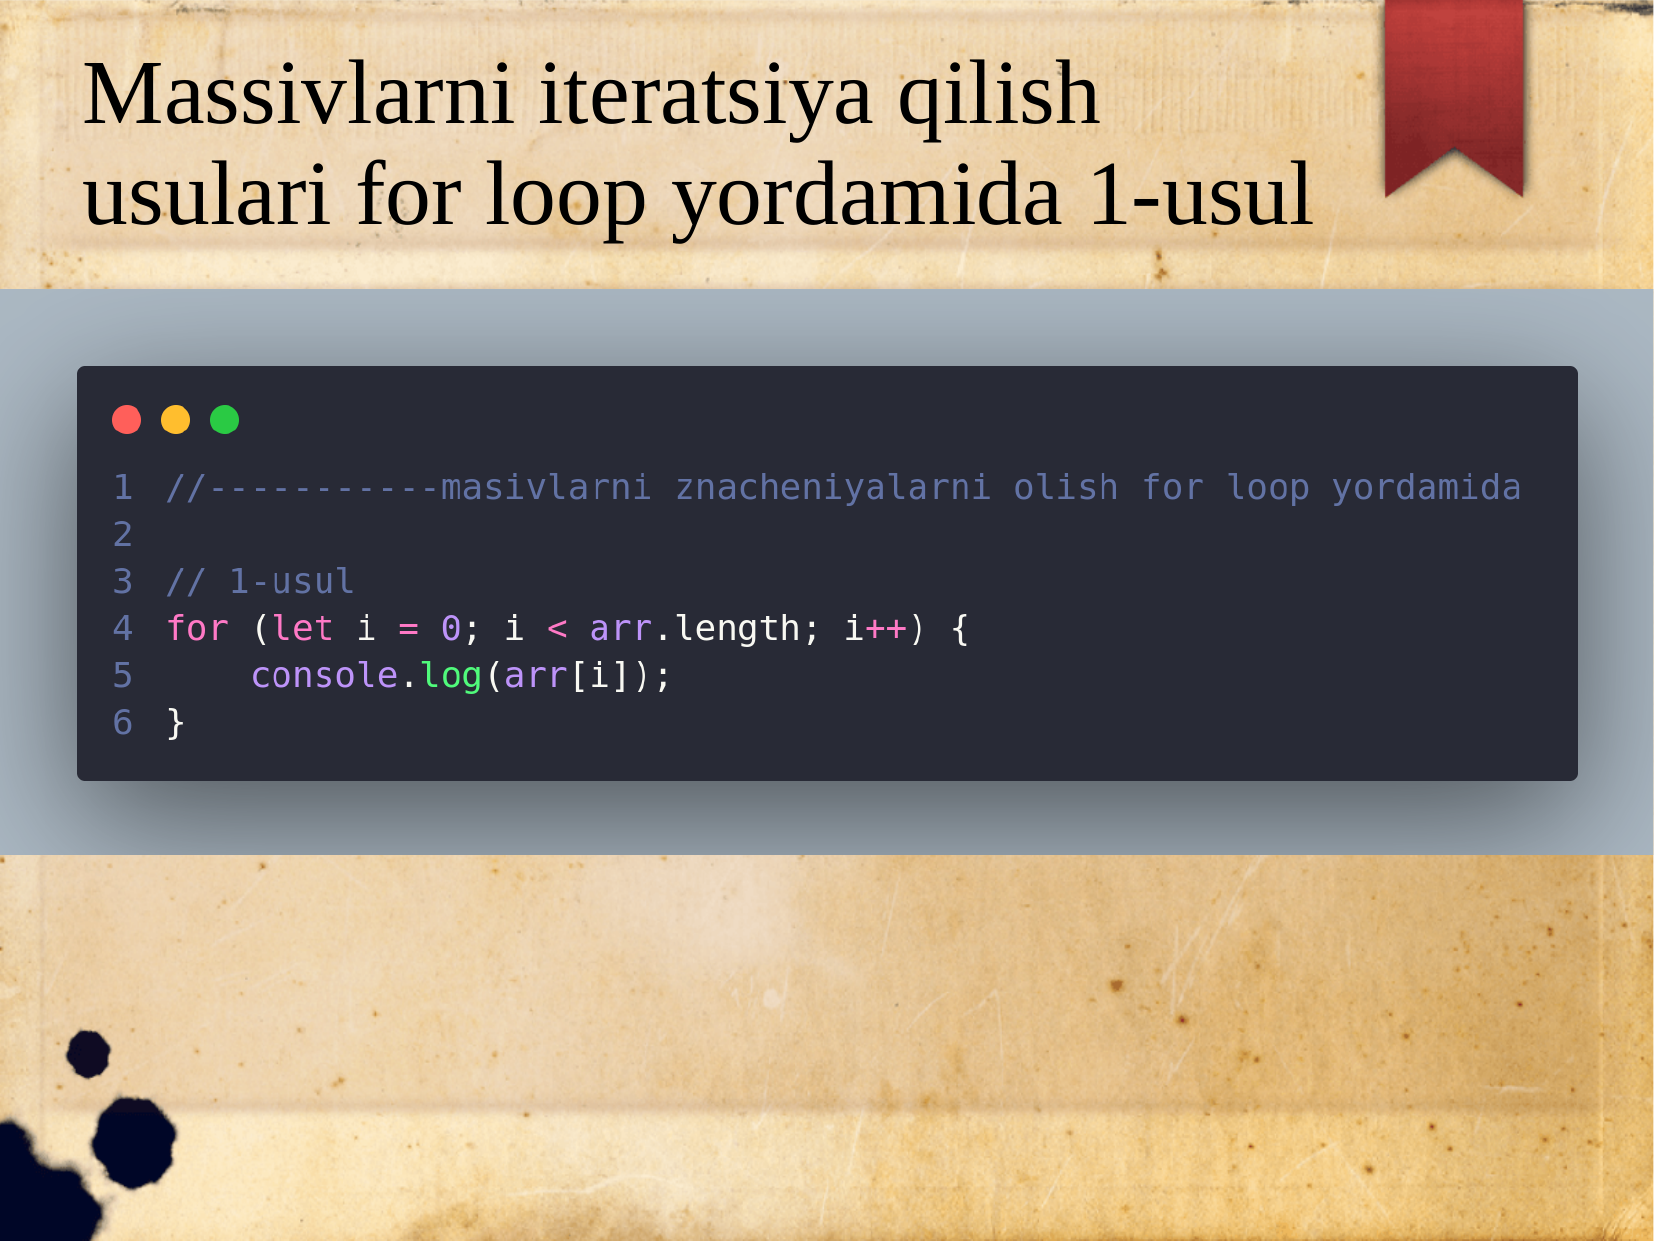

# Massivlarni iteratsiya qilish usulari for loop yordamida 1-usul